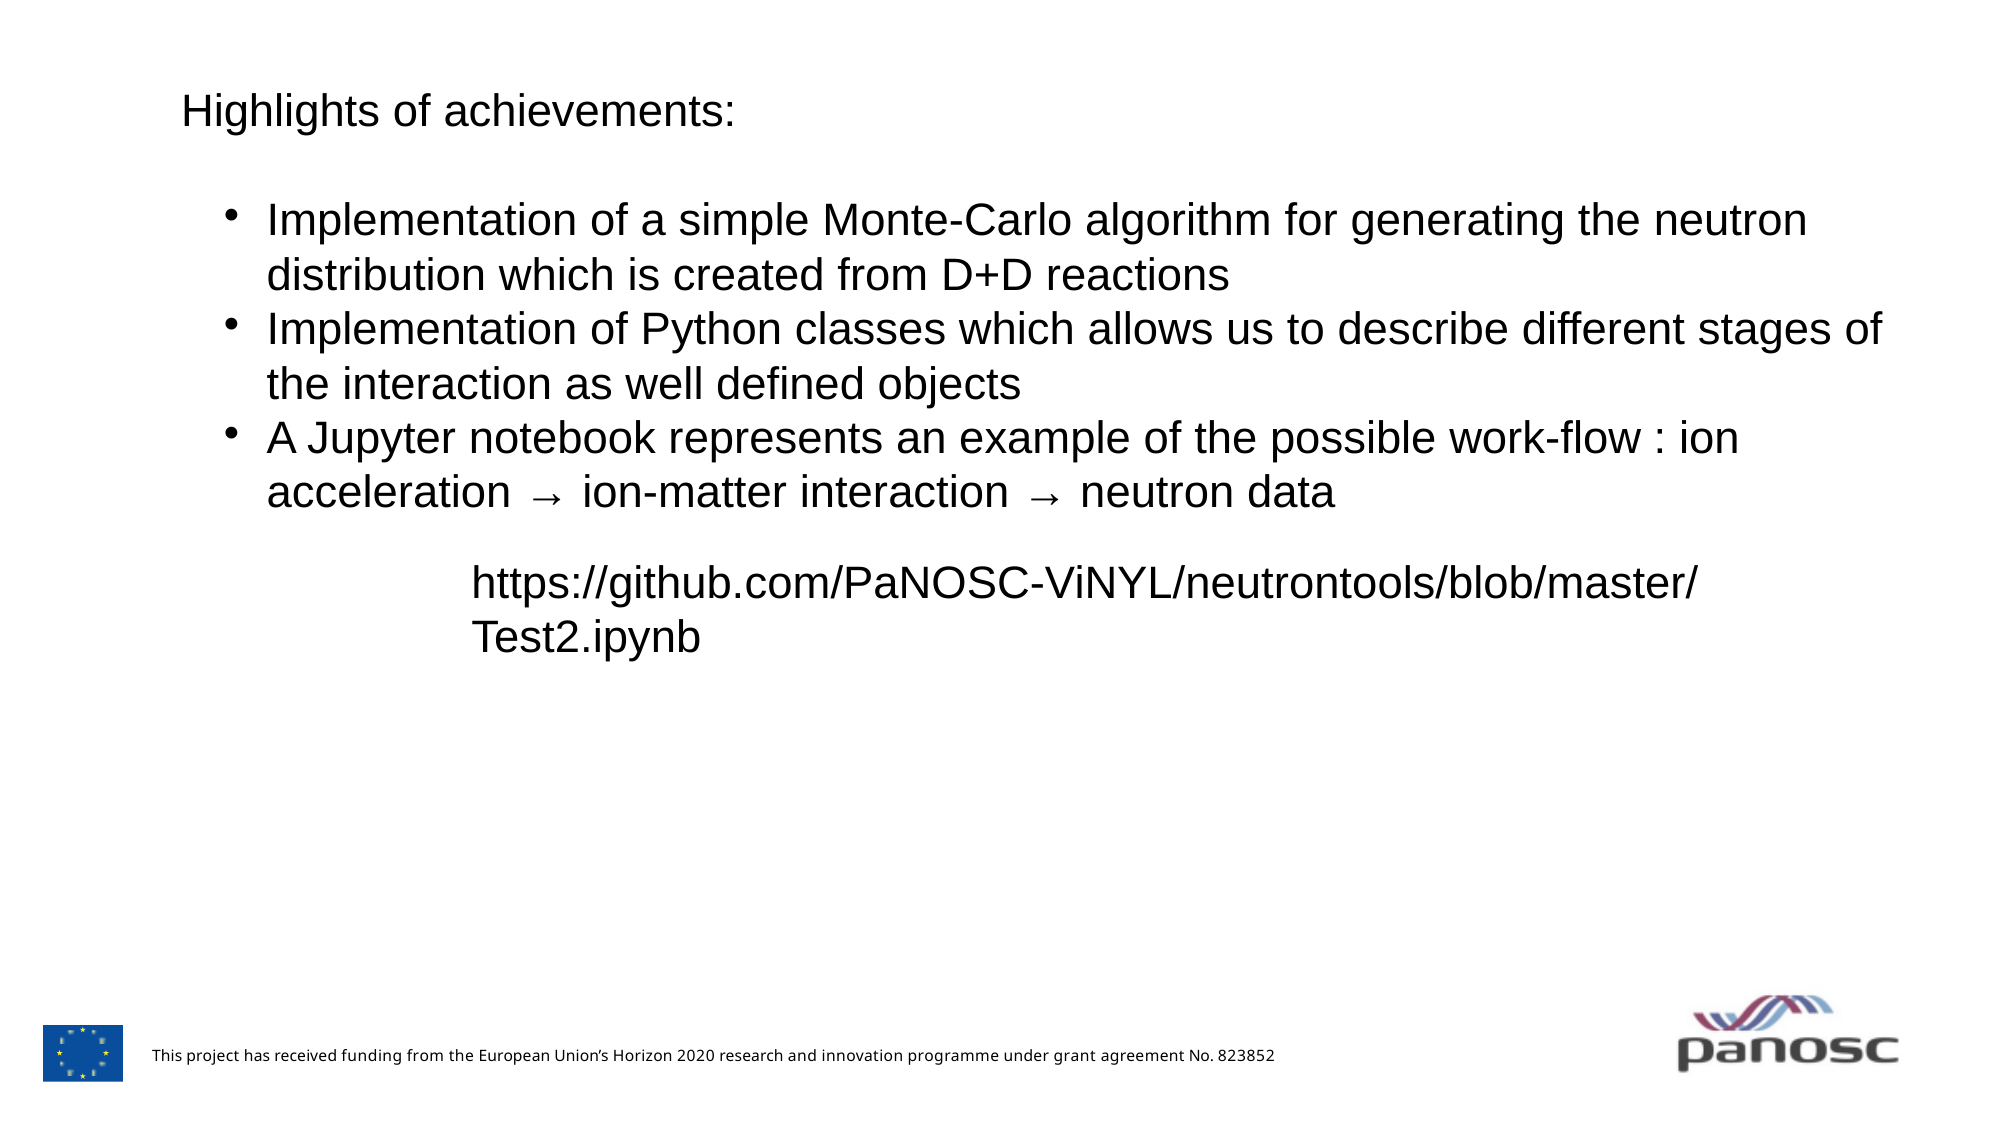

Highlights of achievements:
Implementation of a simple Monte-Carlo algorithm for generating the neutron distribution which is created from D+D reactions
Implementation of Python classes which allows us to describe different stages of the interaction as well defined objects
A Jupyter notebook represents an example of the possible work-flow : ion acceleration → ion-matter interaction → neutron data
https://github.com/PaNOSC-ViNYL/neutrontools/blob/master/Test2.ipynb